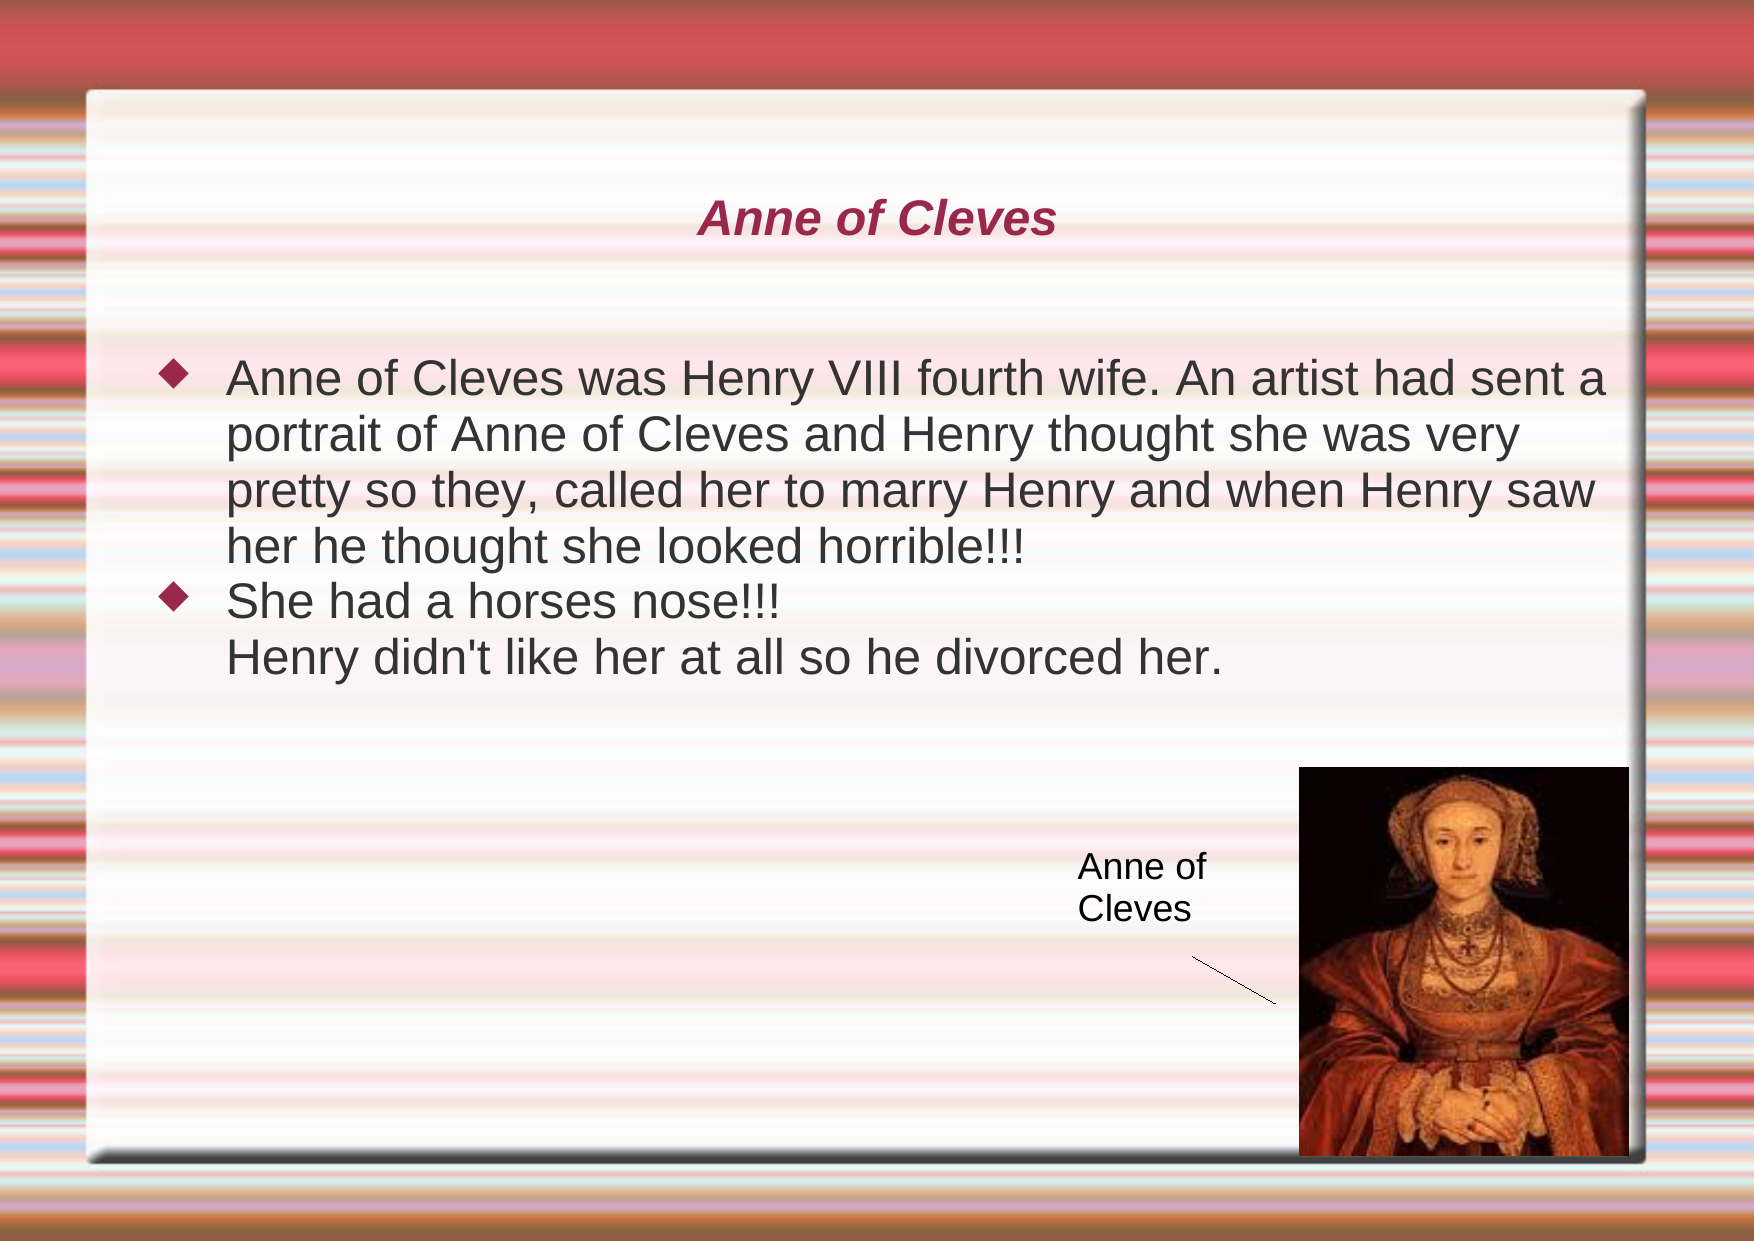

# Anne of Cleves
Anne of Cleves was Henry VIII fourth wife. An artist had sent a portrait of Anne of Cleves and Henry thought she was very pretty so they, called her to marry Henry and when Henry saw her he thought she looked horrible!!!
She had a horses nose!!!
Henry didn't like her at all so he divorced her.
Anne of Cleves